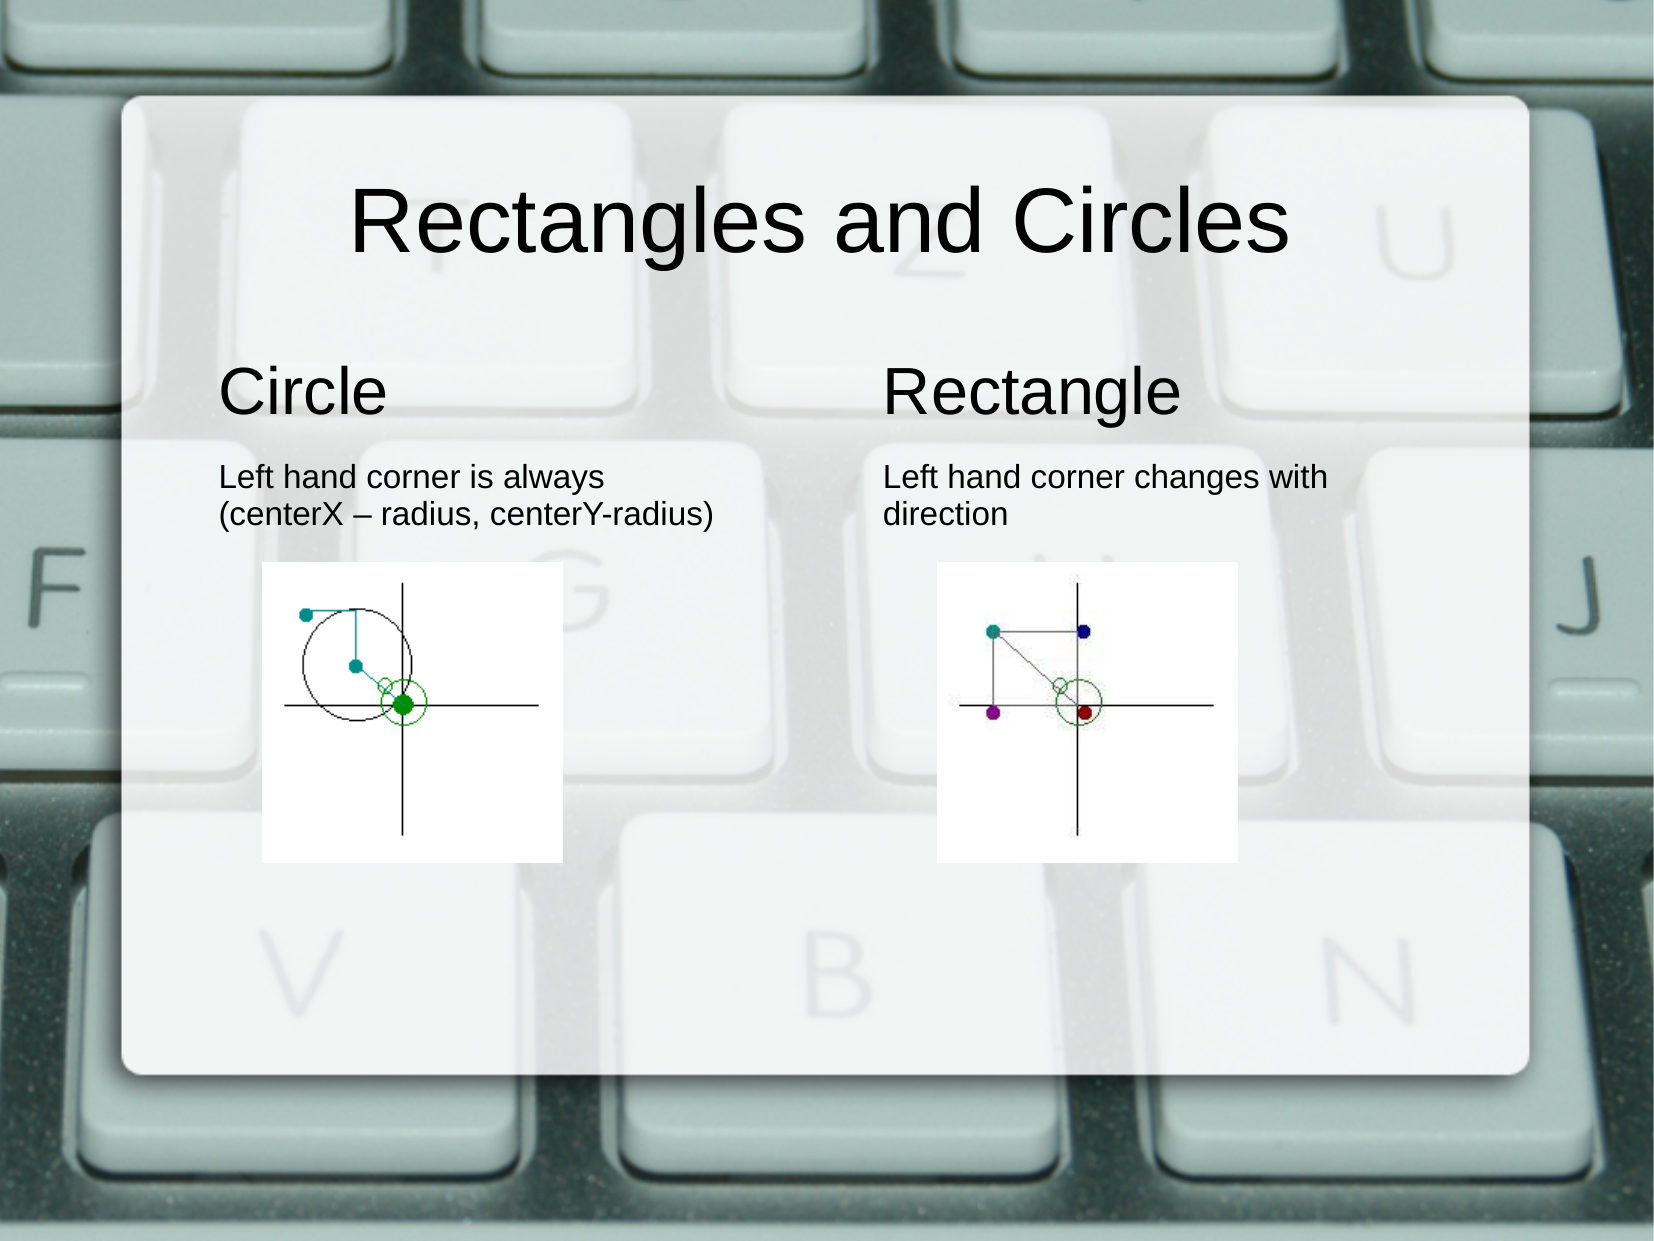

# Rectangles and Circles
Circle							Rectangle
Left hand corner is always				Left hand corner changes with
(centerX – radius, centerY-radius)			direction